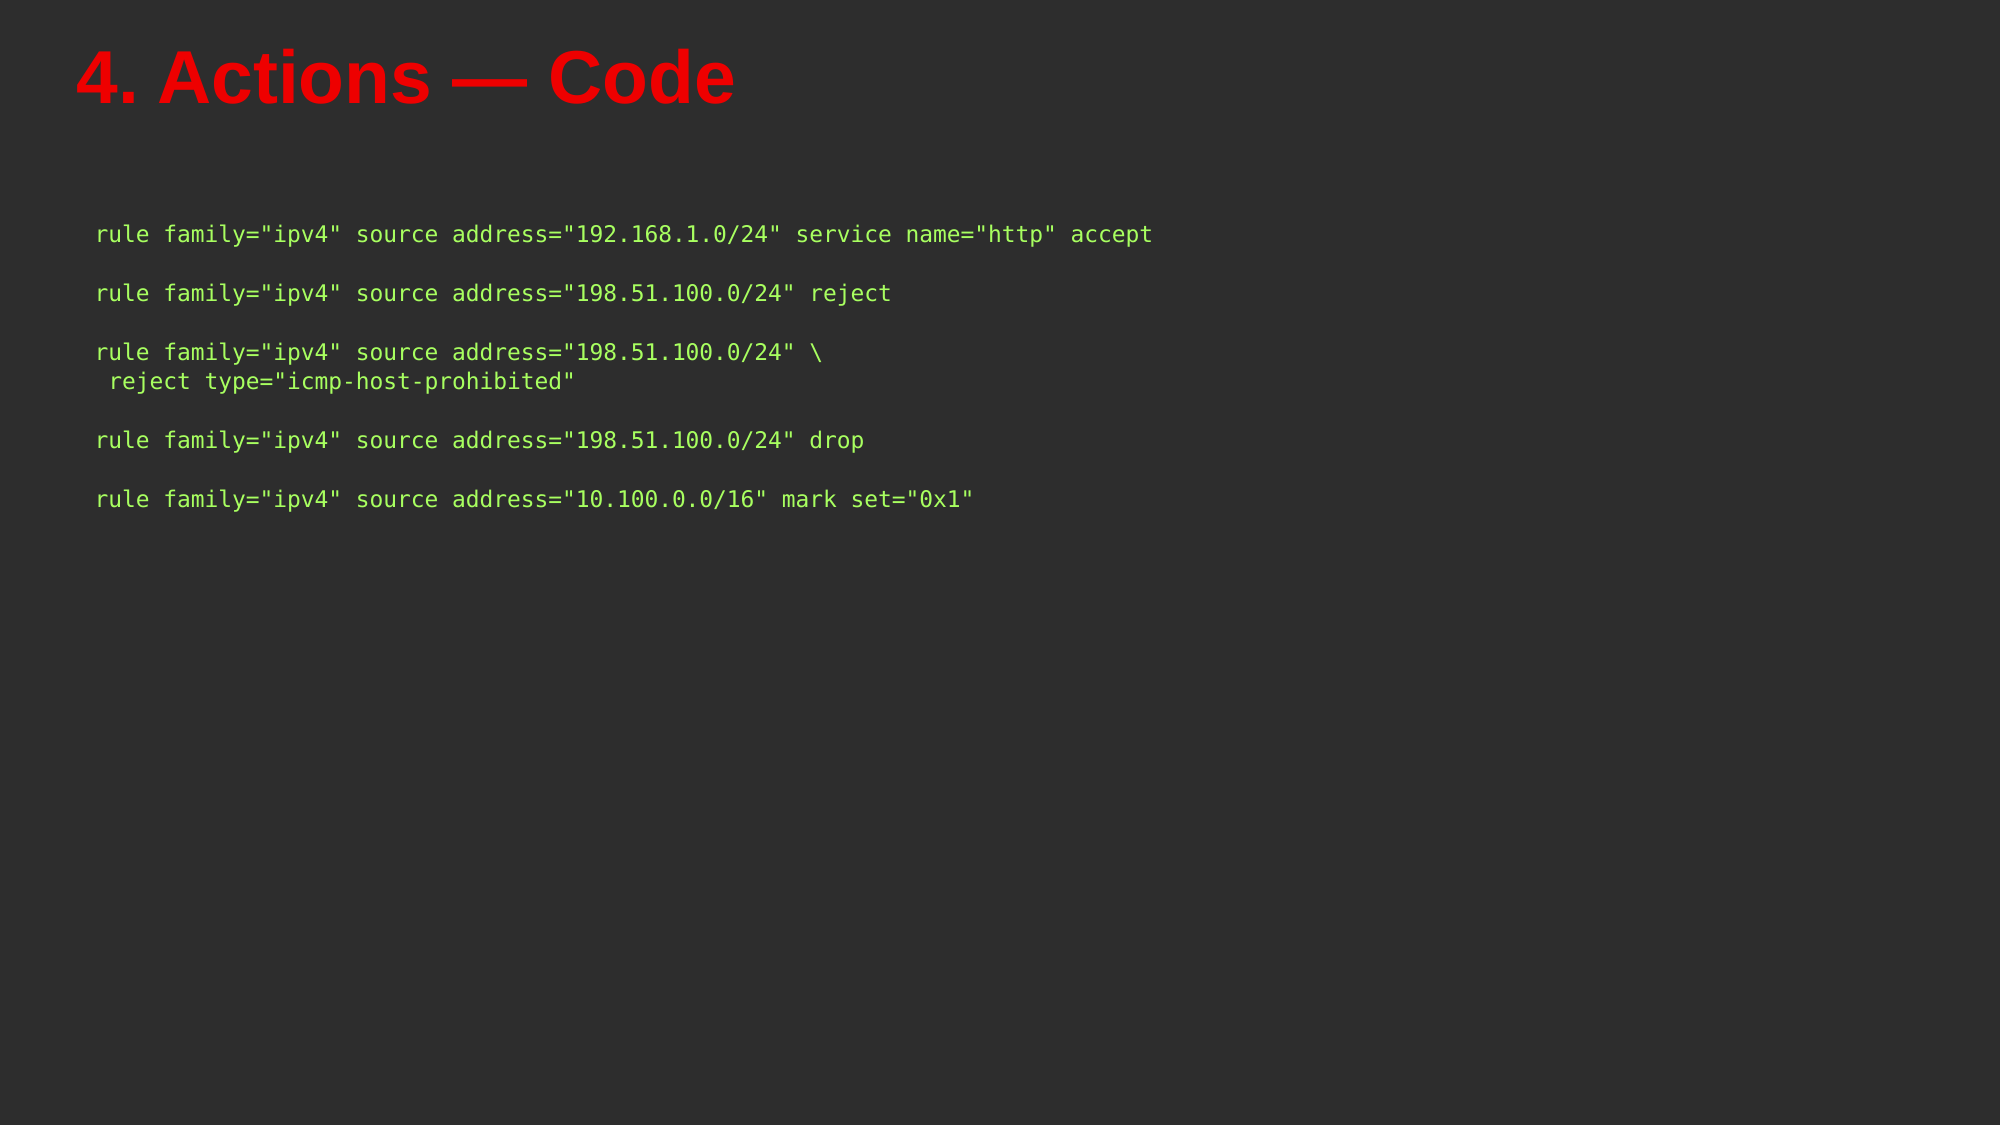

4. Actions — Code
rule family="ipv4" source address="192.168.1.0/24" service name="http" accept
rule family="ipv4" source address="198.51.100.0/24" reject
rule family="ipv4" source address="198.51.100.0/24" \
 reject type="icmp-host-prohibited"
rule family="ipv4" source address="198.51.100.0/24" drop
rule family="ipv4" source address="10.100.0.0/16" mark set="0x1"